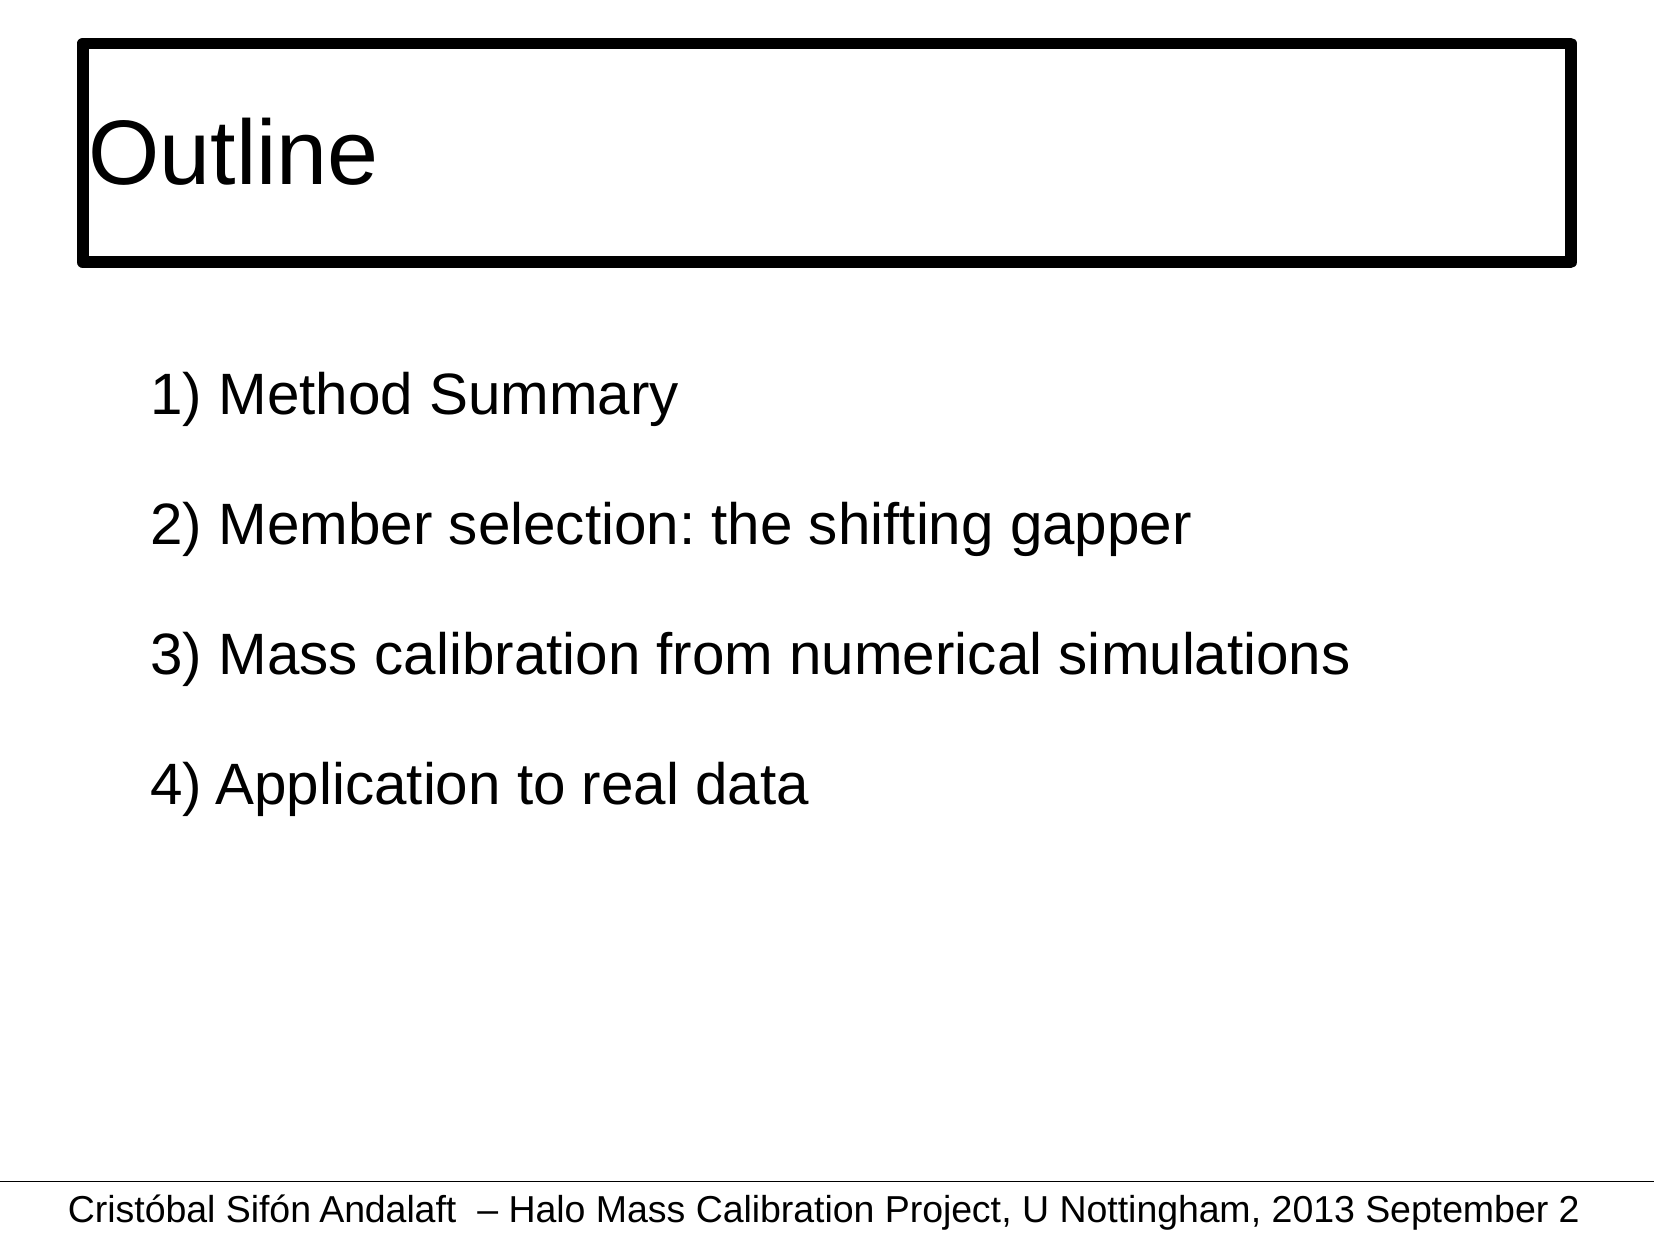

# Outline
1) Method Summary
2) Member selection: the shifting gapper
3) Mass calibration from numerical simulations
4) Application to real data
Cristóbal Sifón Andalaft – Halo Mass Calibration Project, U Nottingham, 2013 September 2